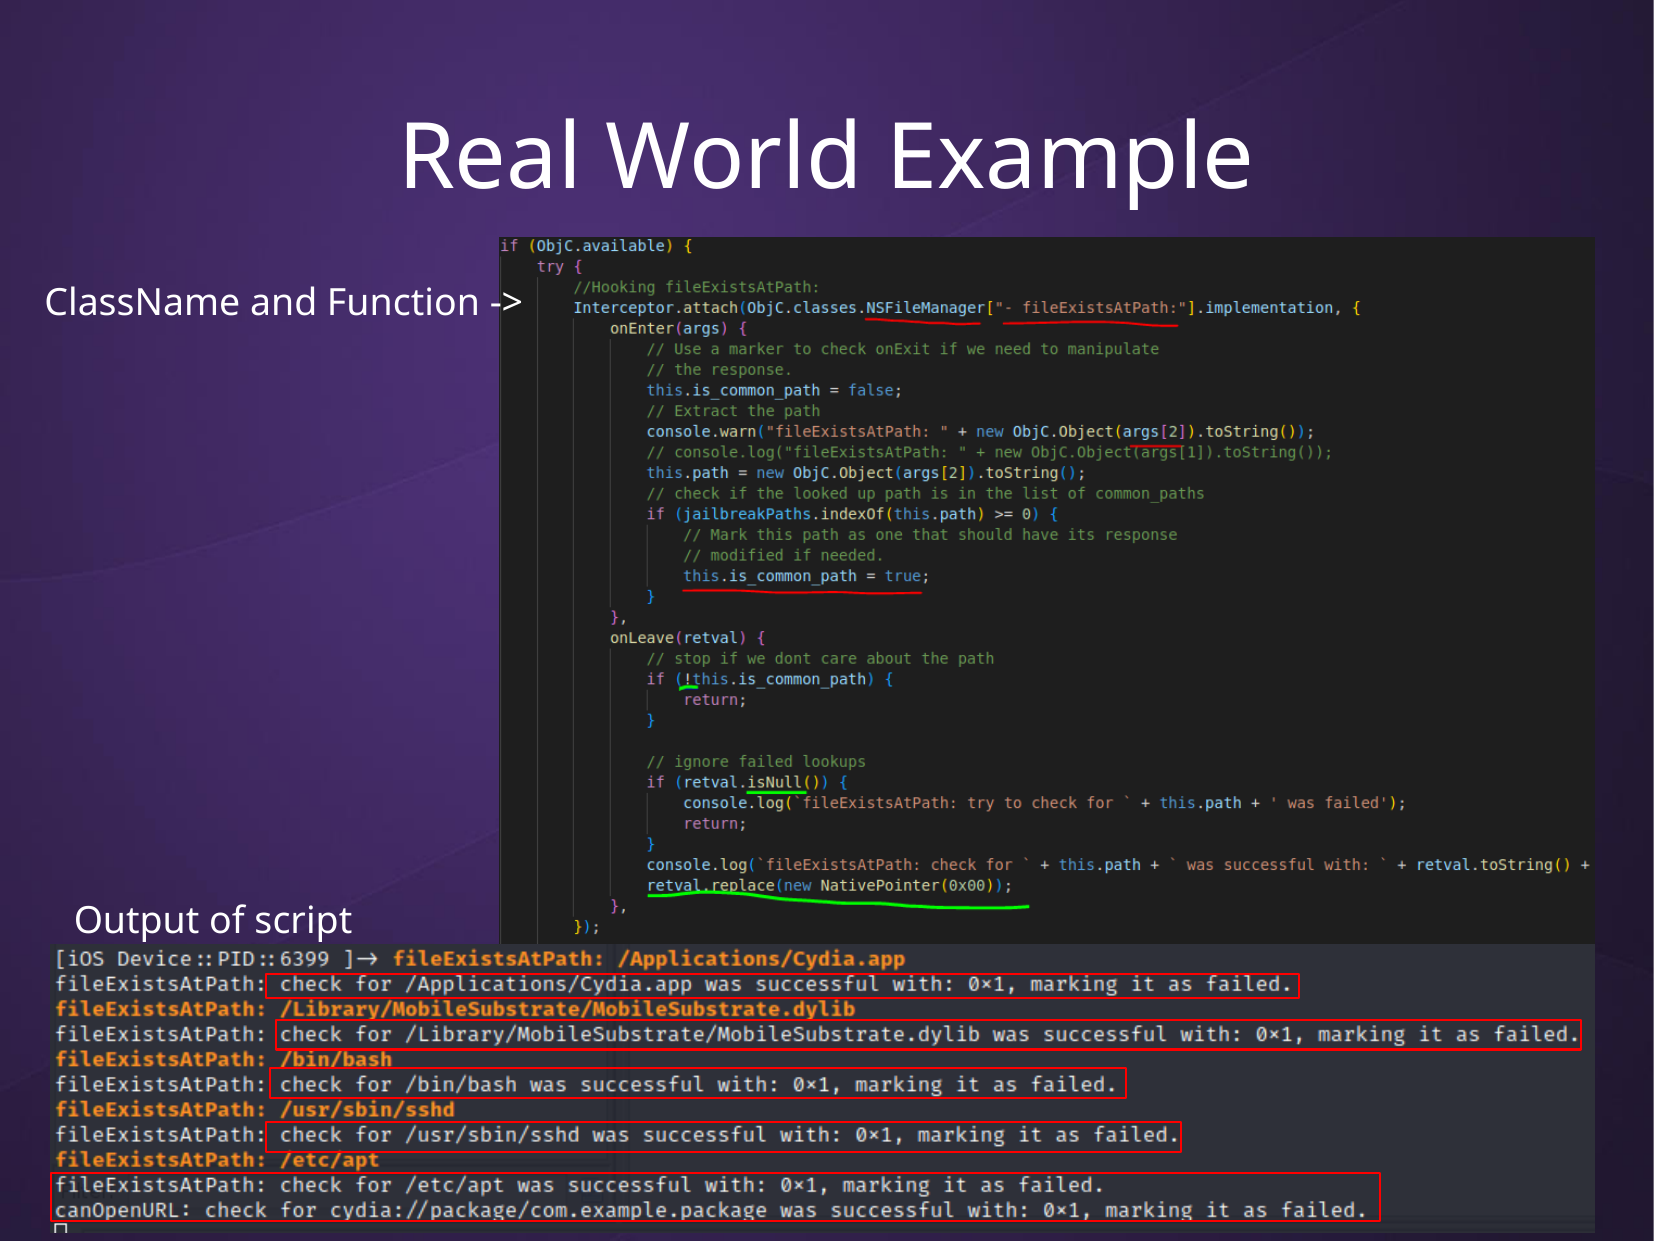

# Real World Example
ClassName and Function ->
Output of script